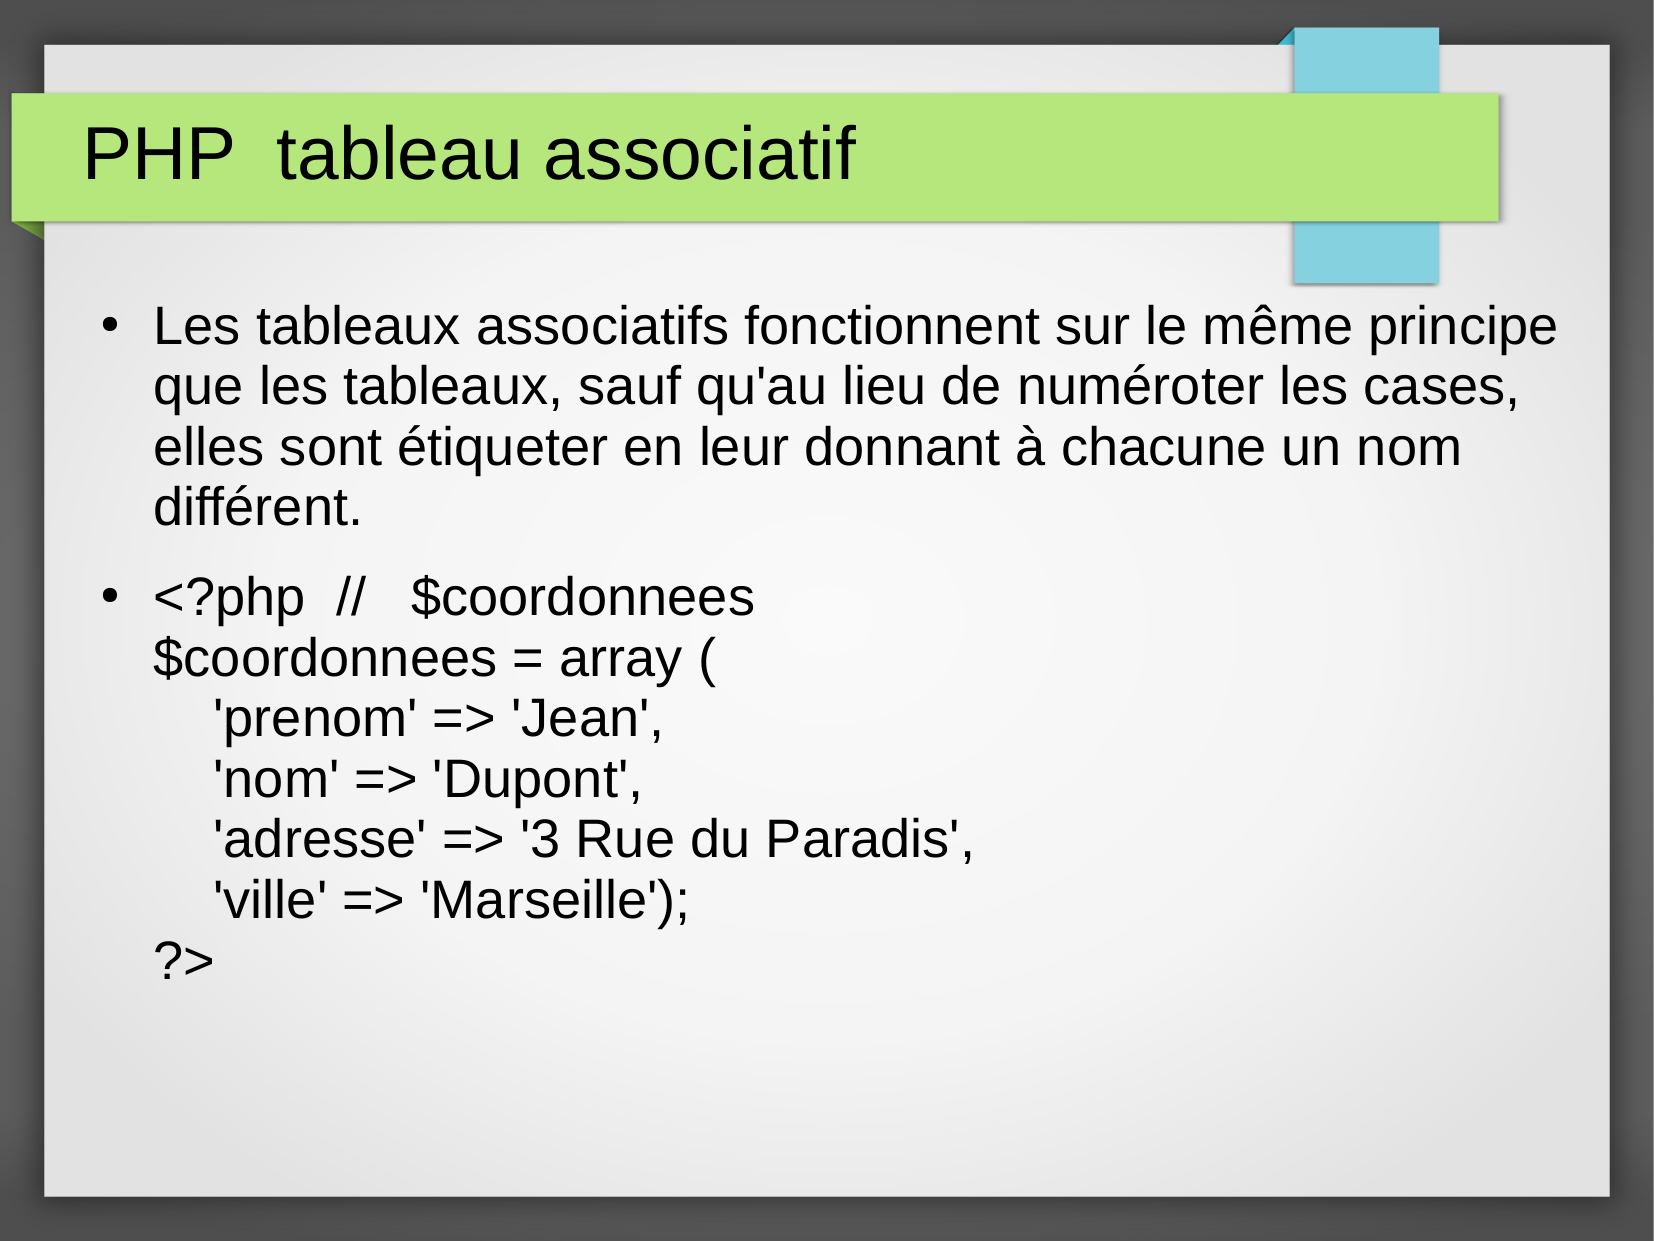

# PHP tableau associatif
Les tableaux associatifs fonctionnent sur le même principe que les tableaux, sauf qu'au lieu de numéroter les cases, elles sont étiqueter en leur donnant à chacune un nom différent.
<?php // $coordonnees
$coordonnees = array (
 'prenom' => 'Jean',
 'nom' => 'Dupont',
 'adresse' => '3 Rue du Paradis',
 'ville' => 'Marseille');
?>